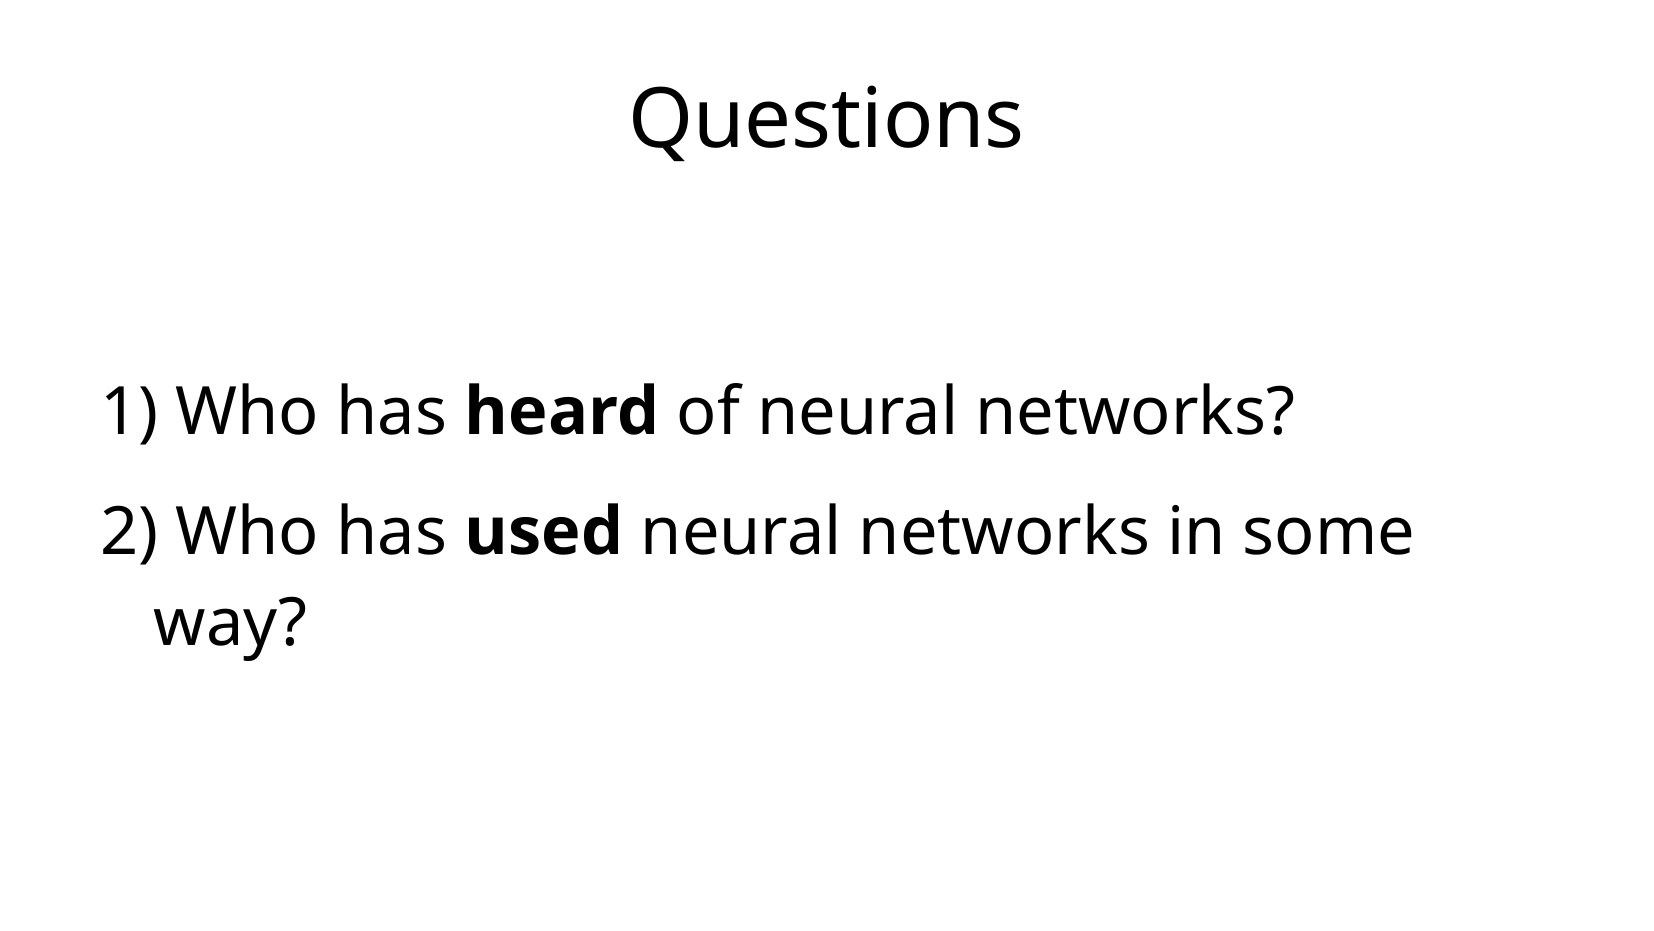

# Questions
 Who has heard of neural networks?
 Who has used neural networks in some way?